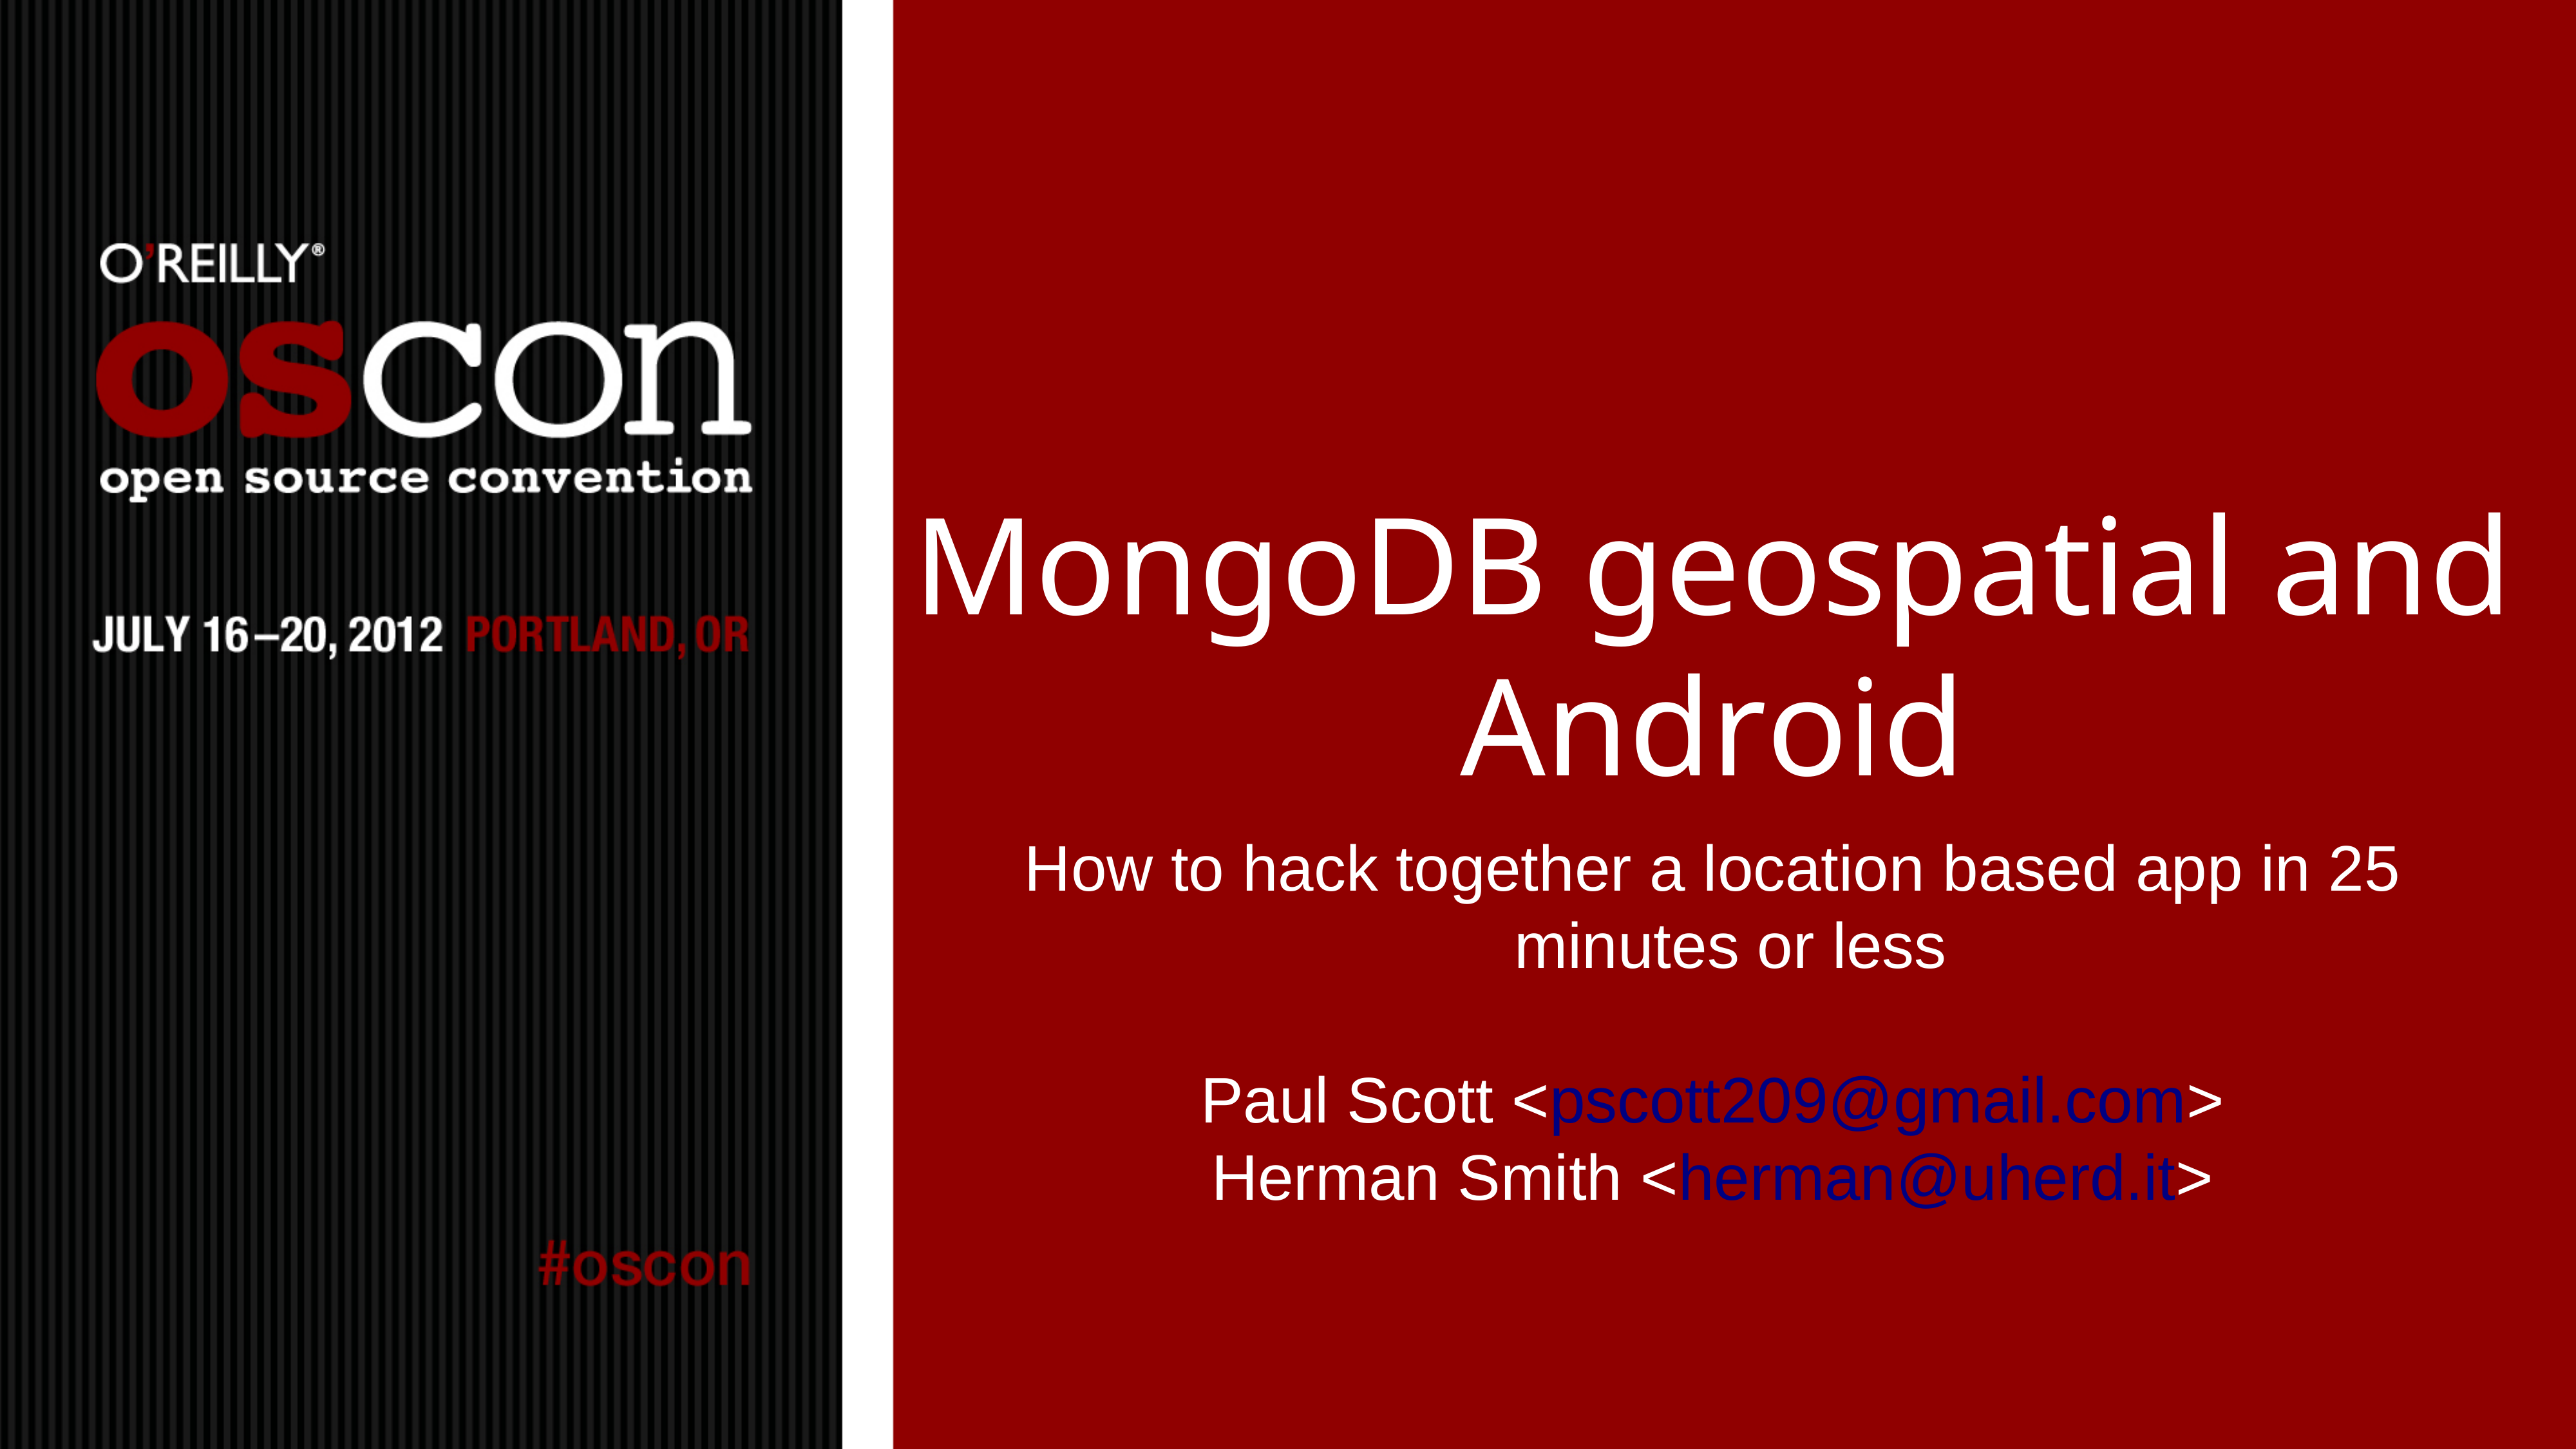

# MongoDB geospatial and Android
How to hack together a location based app in 25 minutes or less
Paul Scott <pscott209@gmail.com>
Herman Smith <herman@uherd.it>